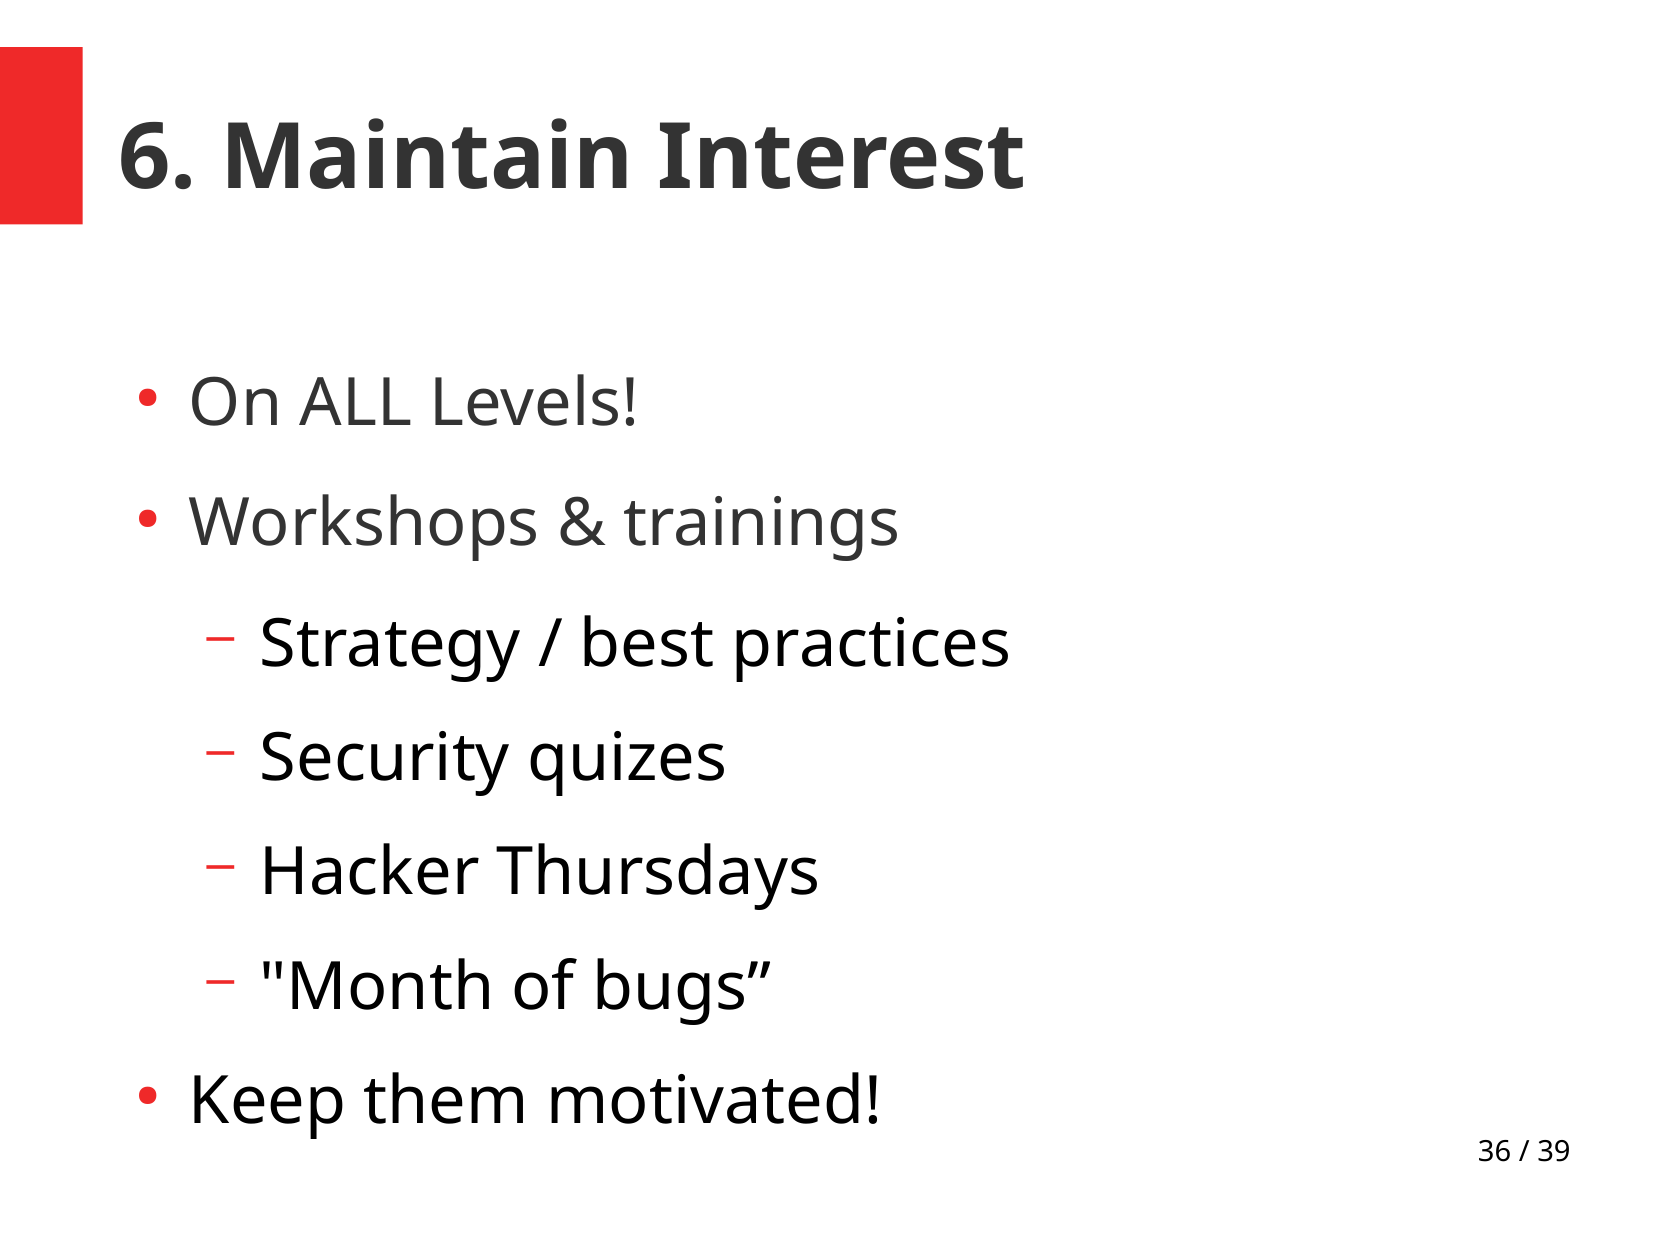

# 6. Maintain Interest
On ALL Levels!
Workshops & trainings
Strategy / best practices
Security quizes
Hacker Thursdays
"Month of bugs”
Keep them motivated!
36